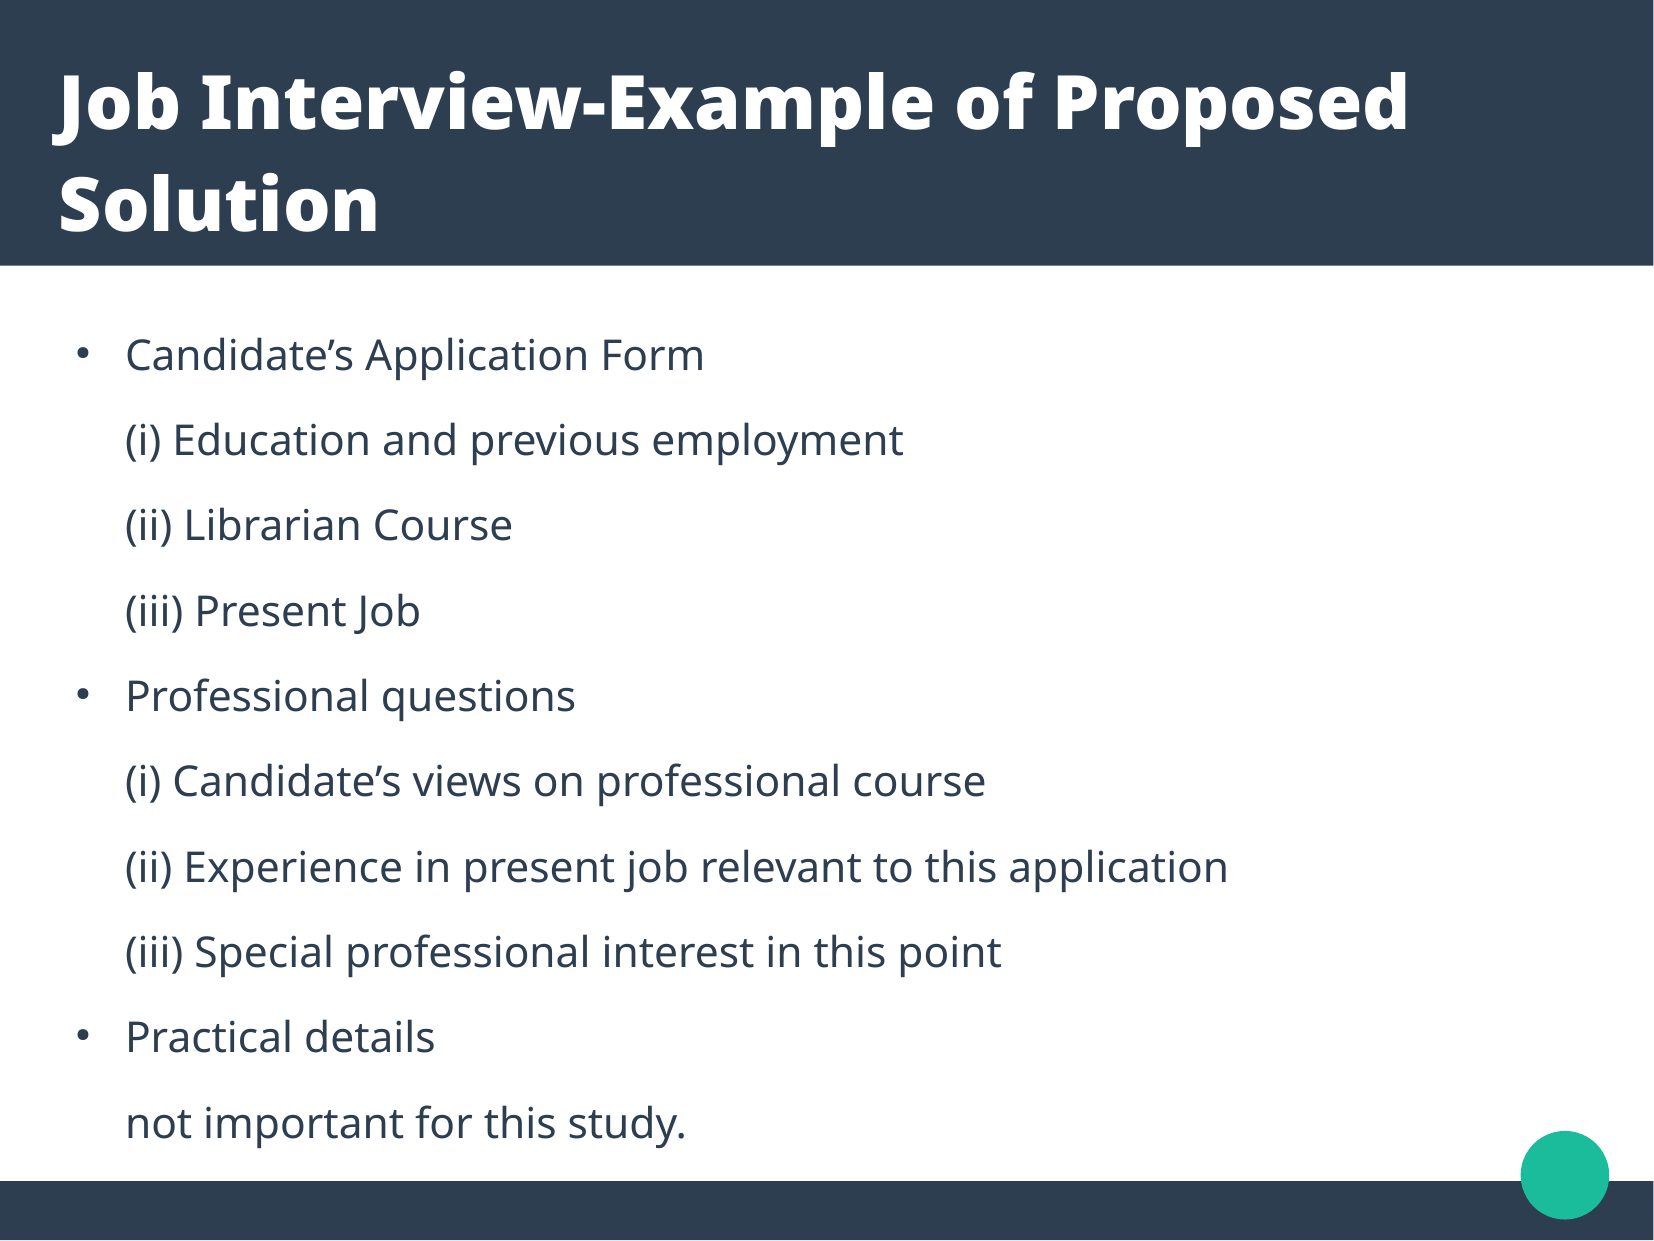

# Job Interview-Example of Proposed Solution
Candidate’s Application Form
(i) Education and previous employment
(ii) Librarian Course
(iii) Present Job
Professional questions
(i) Candidate’s views on professional course
(ii) Experience in present job relevant to this application
(iii) Special professional interest in this point
Practical details
not important for this study.